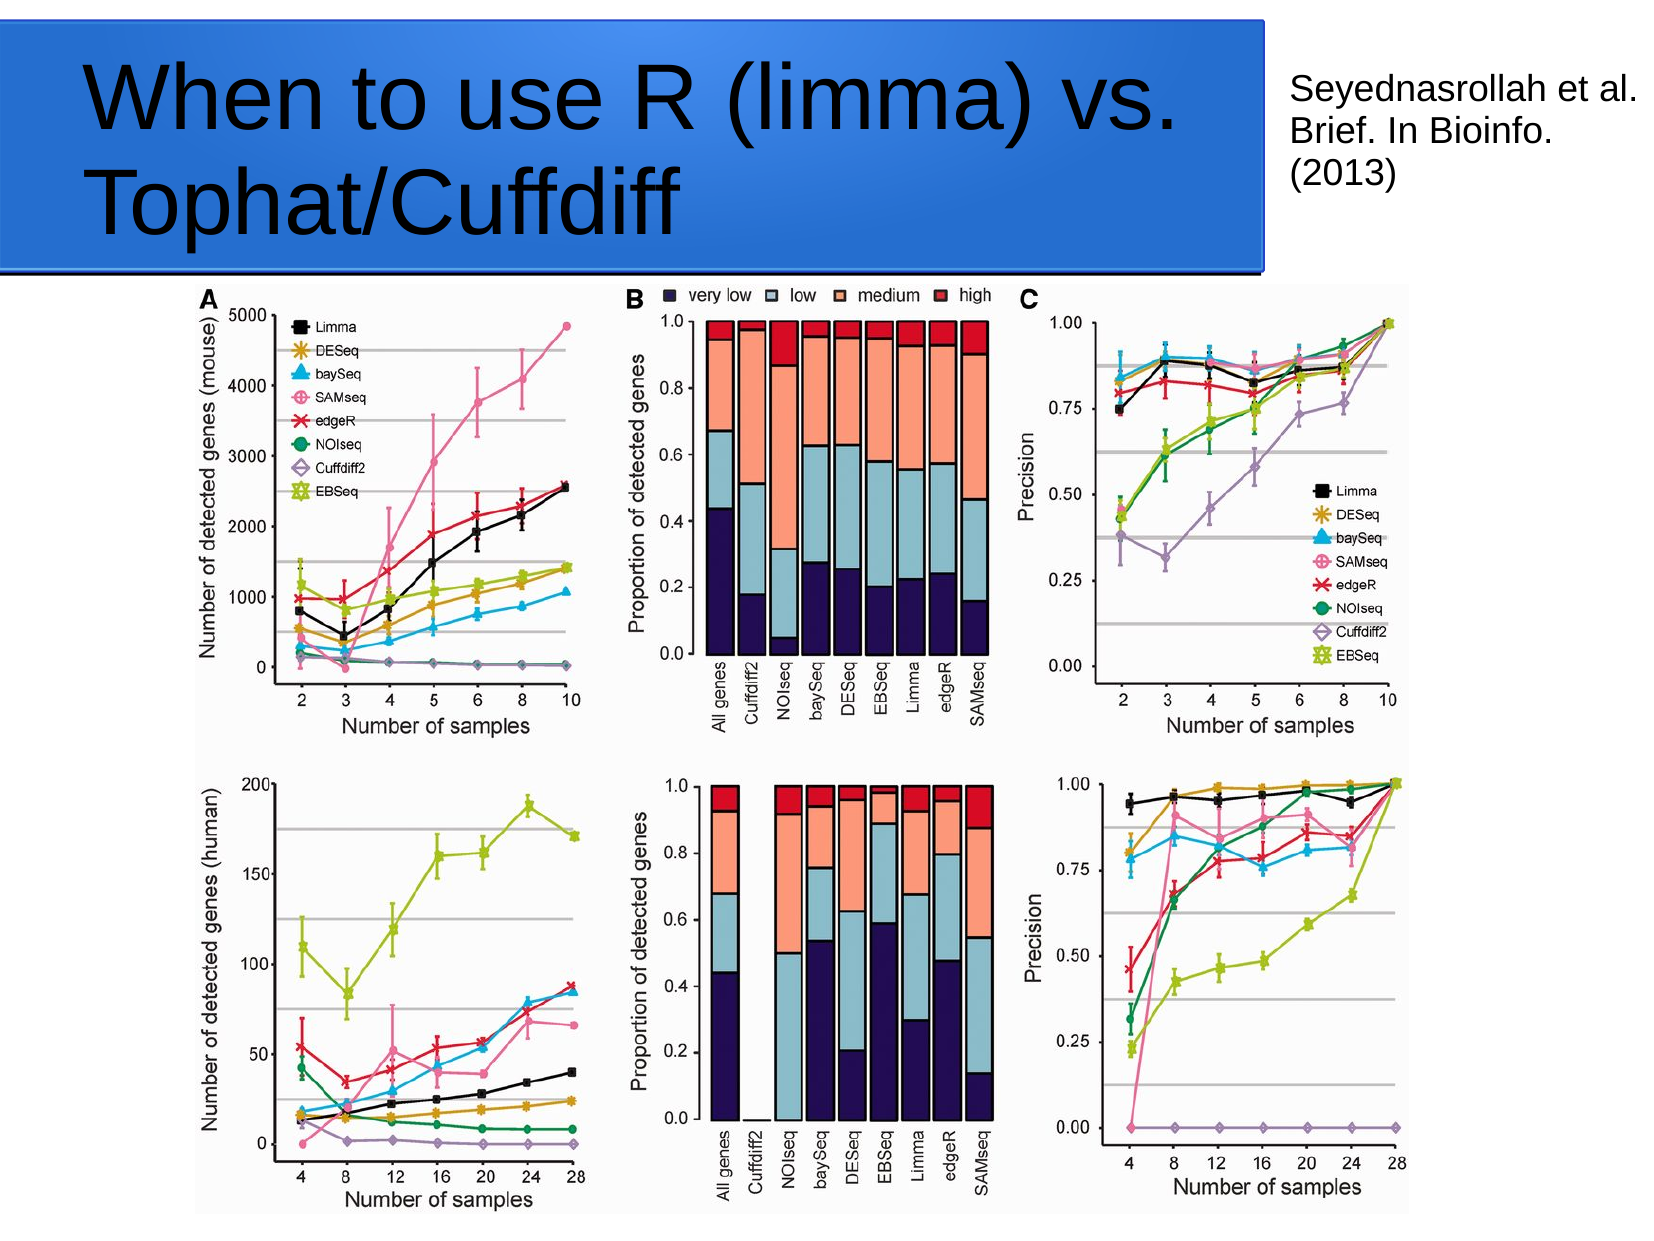

# When to use R (limma) vs. Tophat/Cuffdiff
Seyednasrollah et al.
Brief. In Bioinfo.
(2013)